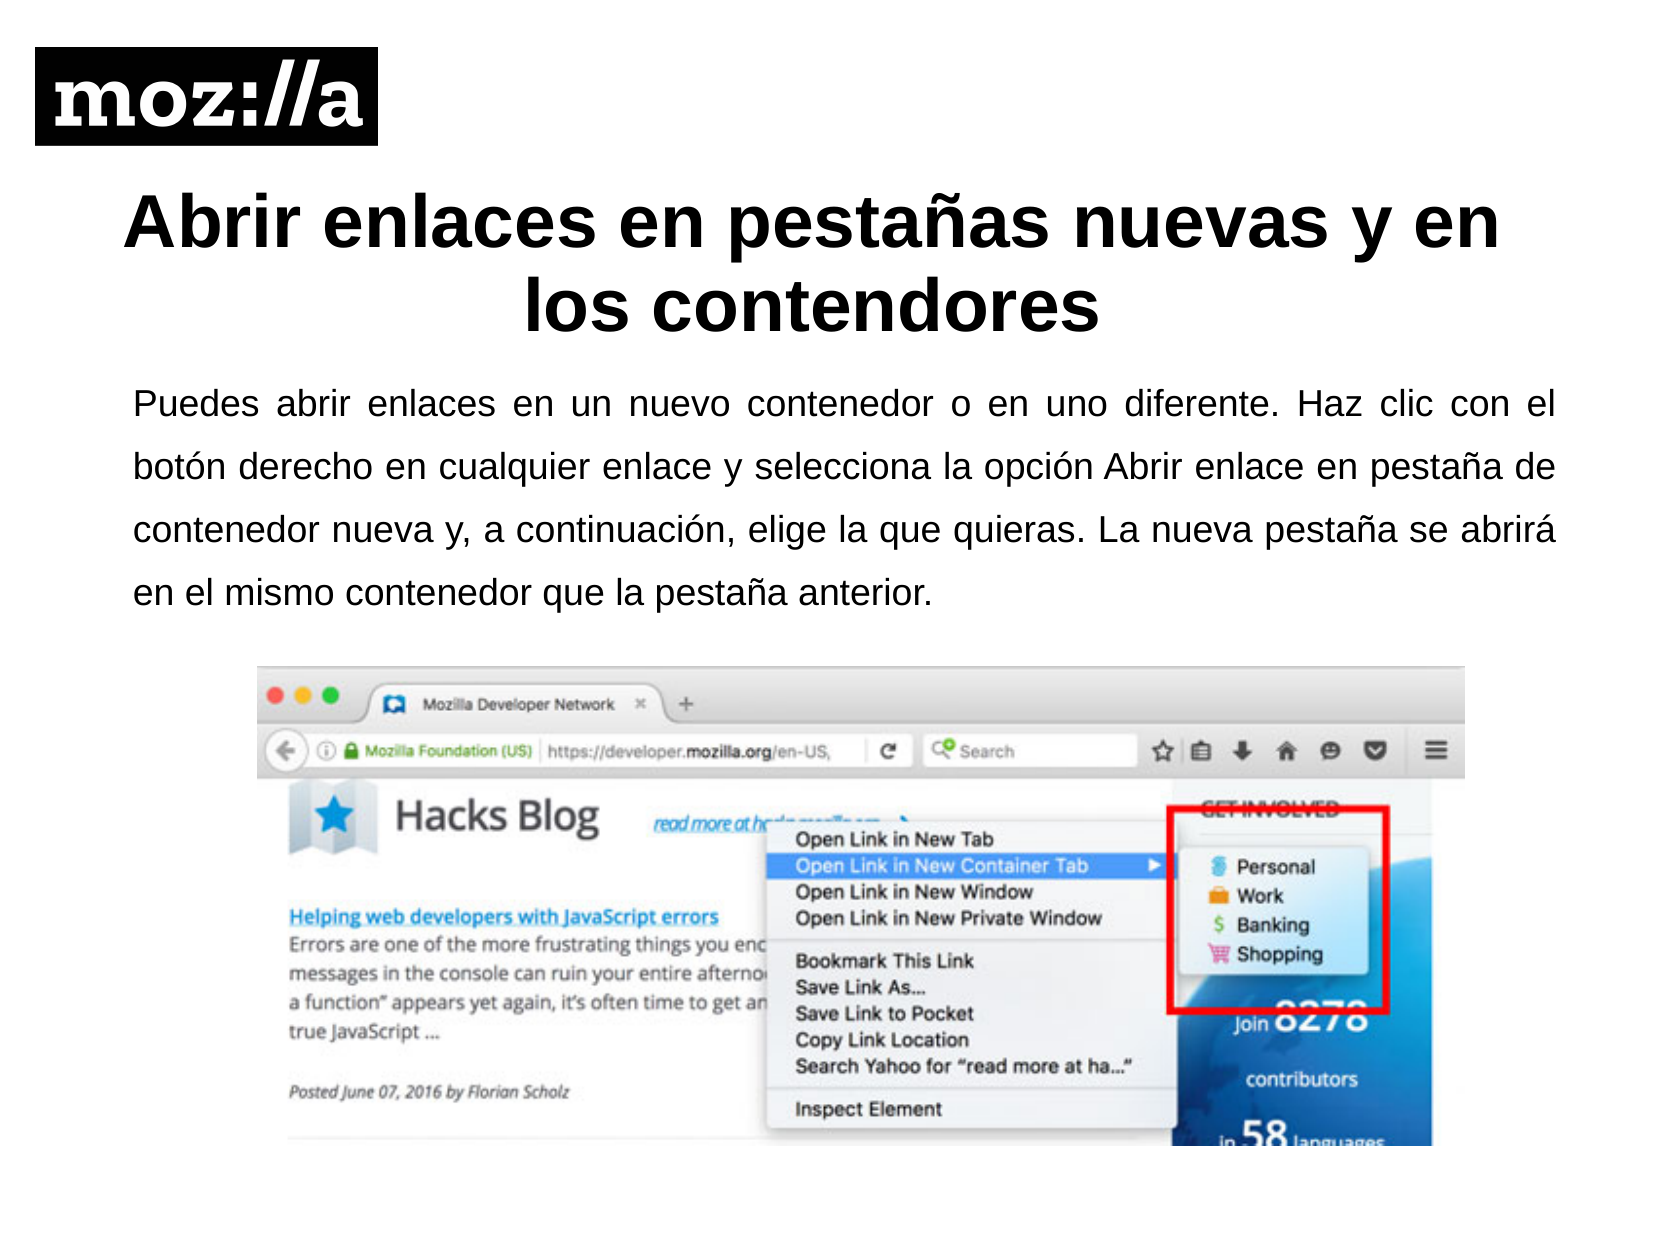

Abrir enlaces en pestañas nuevas y en los contendores
#
Puedes abrir enlaces en un nuevo contenedor o en uno diferente. Haz clic con el botón derecho en cualquier enlace y selecciona la opción Abrir enlace en pestaña de contenedor nueva y, a continuación, elige la que quieras. La nueva pestaña se abrirá en el mismo contenedor que la pestaña anterior.